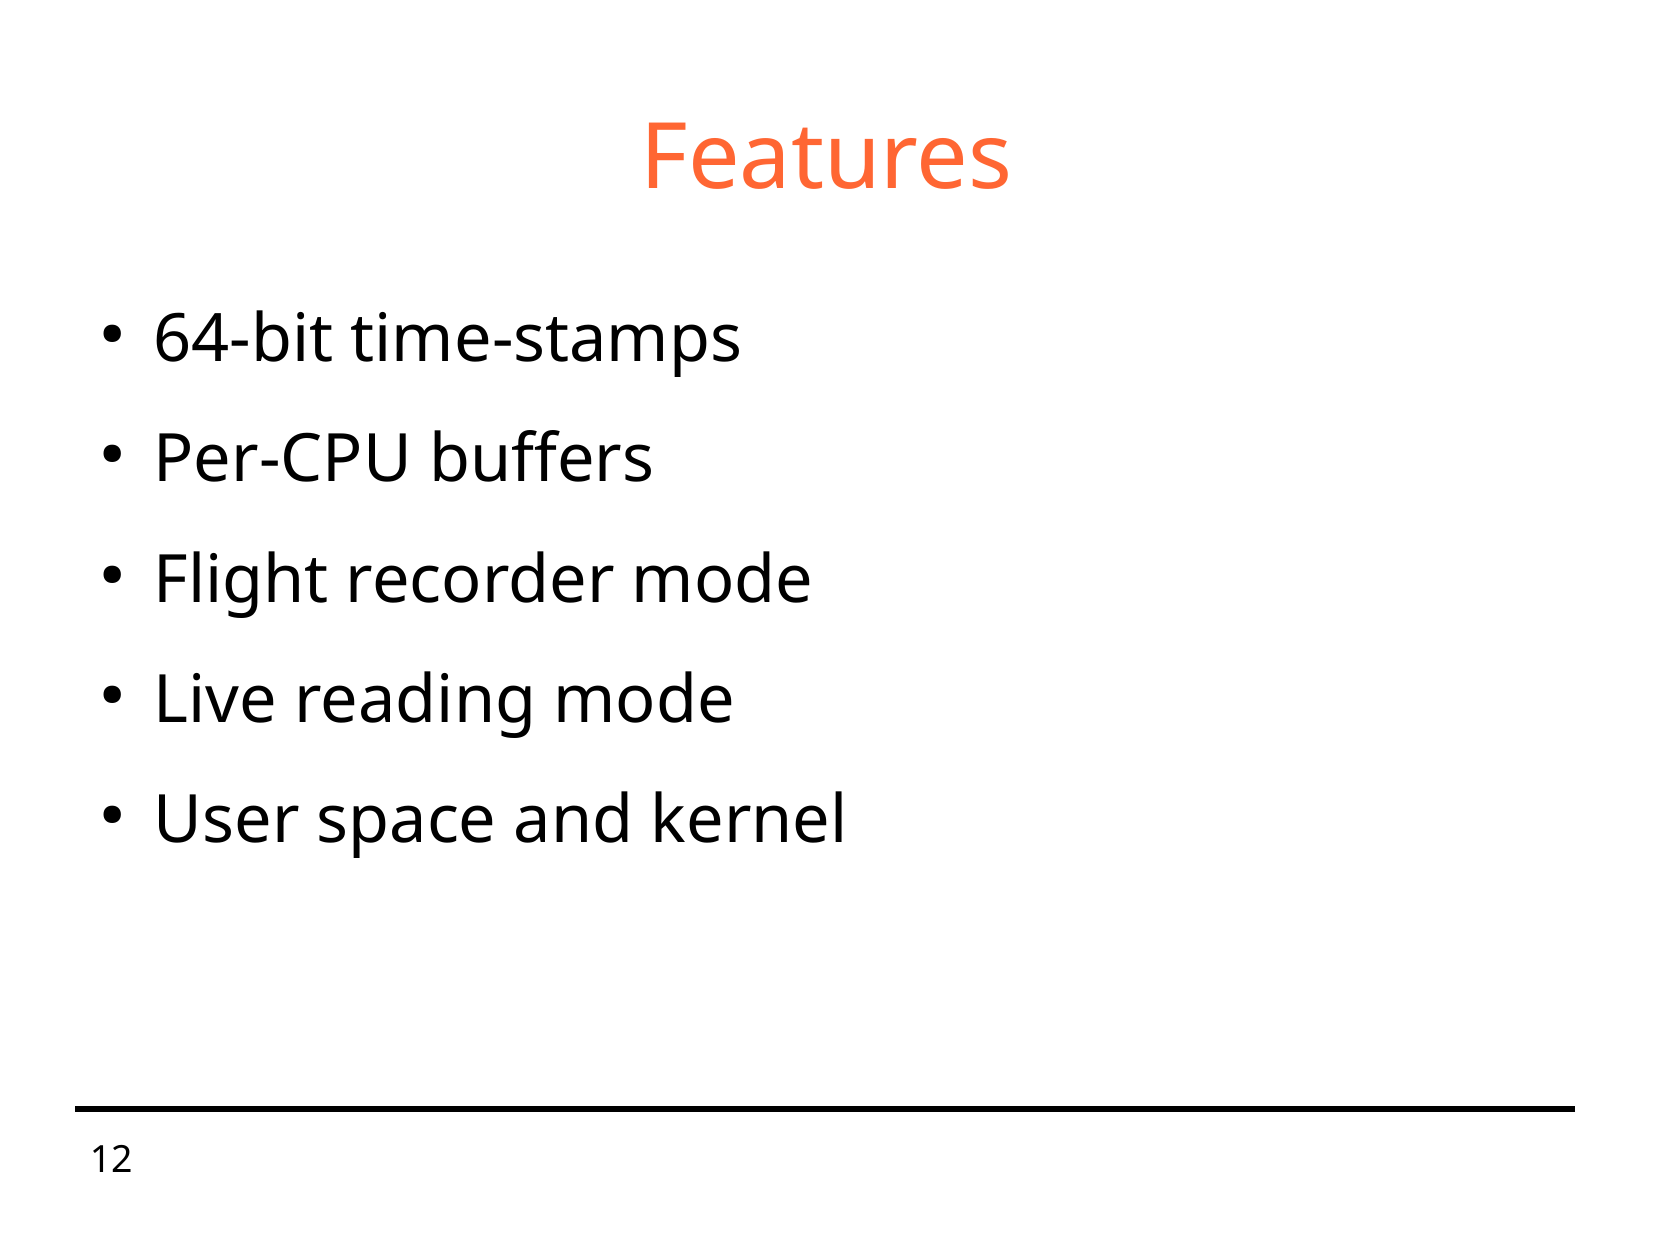

# Features
64-bit time-stamps
Per-CPU buffers
Flight recorder mode
Live reading mode
User space and kernel